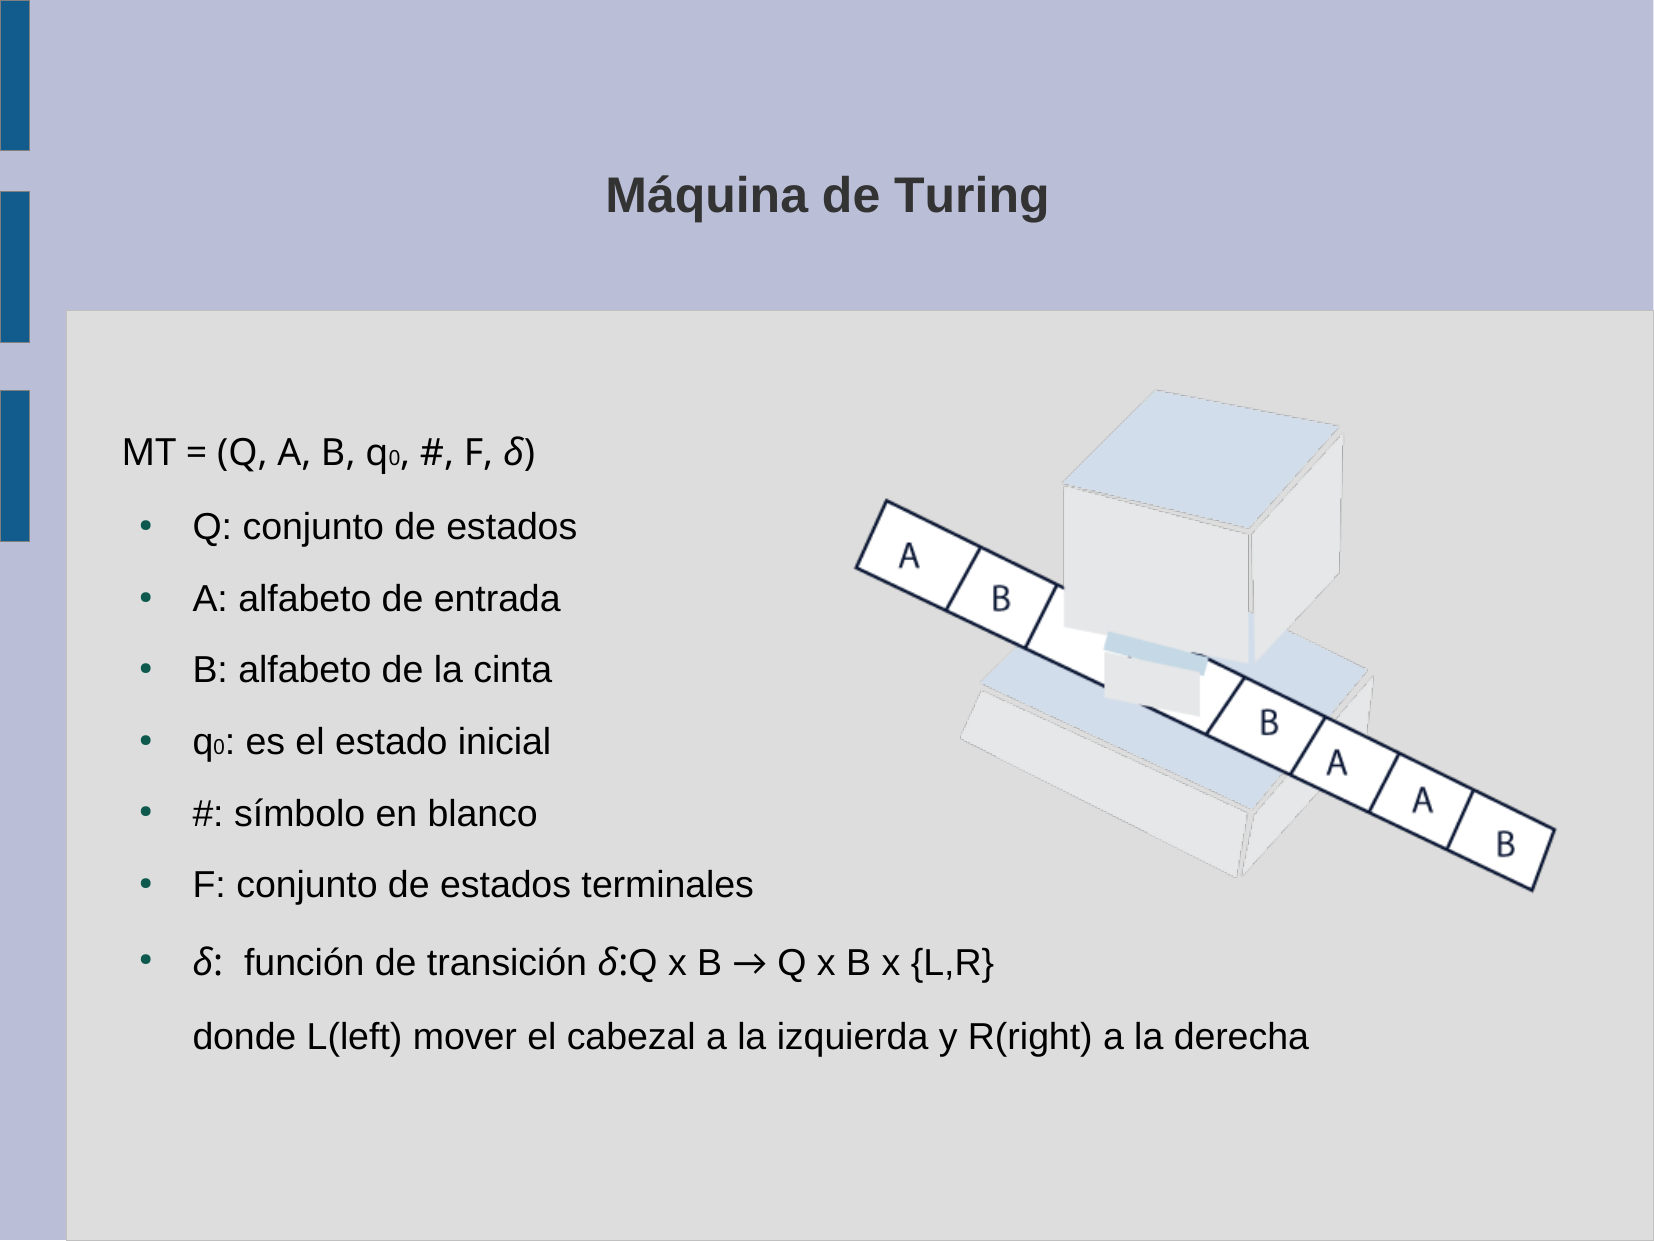

# Máquina de Turing
MT = (Q, A, B, q0, #, F, δ)
Q: conjunto de estados
A: alfabeto de entrada
B: alfabeto de la cinta
q0: es el estado inicial
#: símbolo en blanco
F: conjunto de estados terminales
δ: función de transición δ:Q x B → Q x B x {L,R}
donde L(left) mover el cabezal a la izquierda y R(right) a la derecha